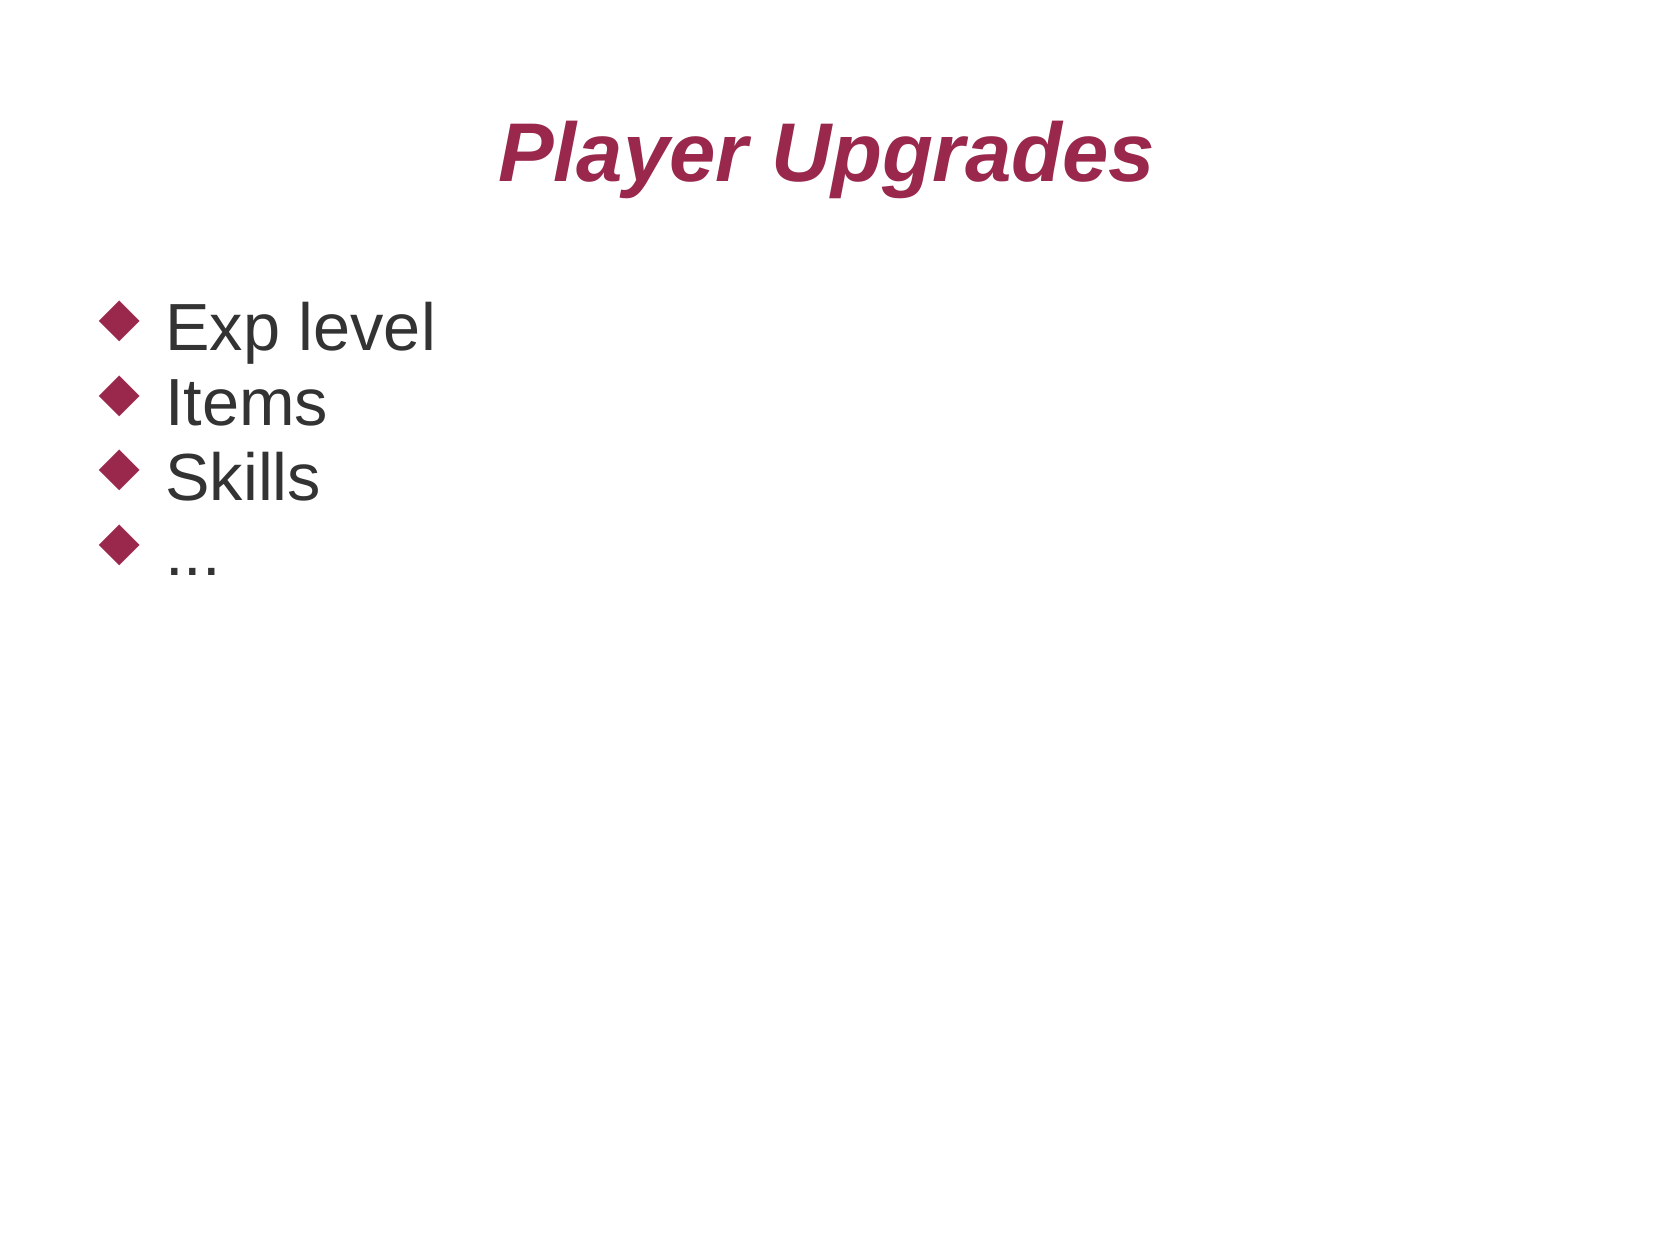

# Player Upgrades
Exp level
Items
Skills
...